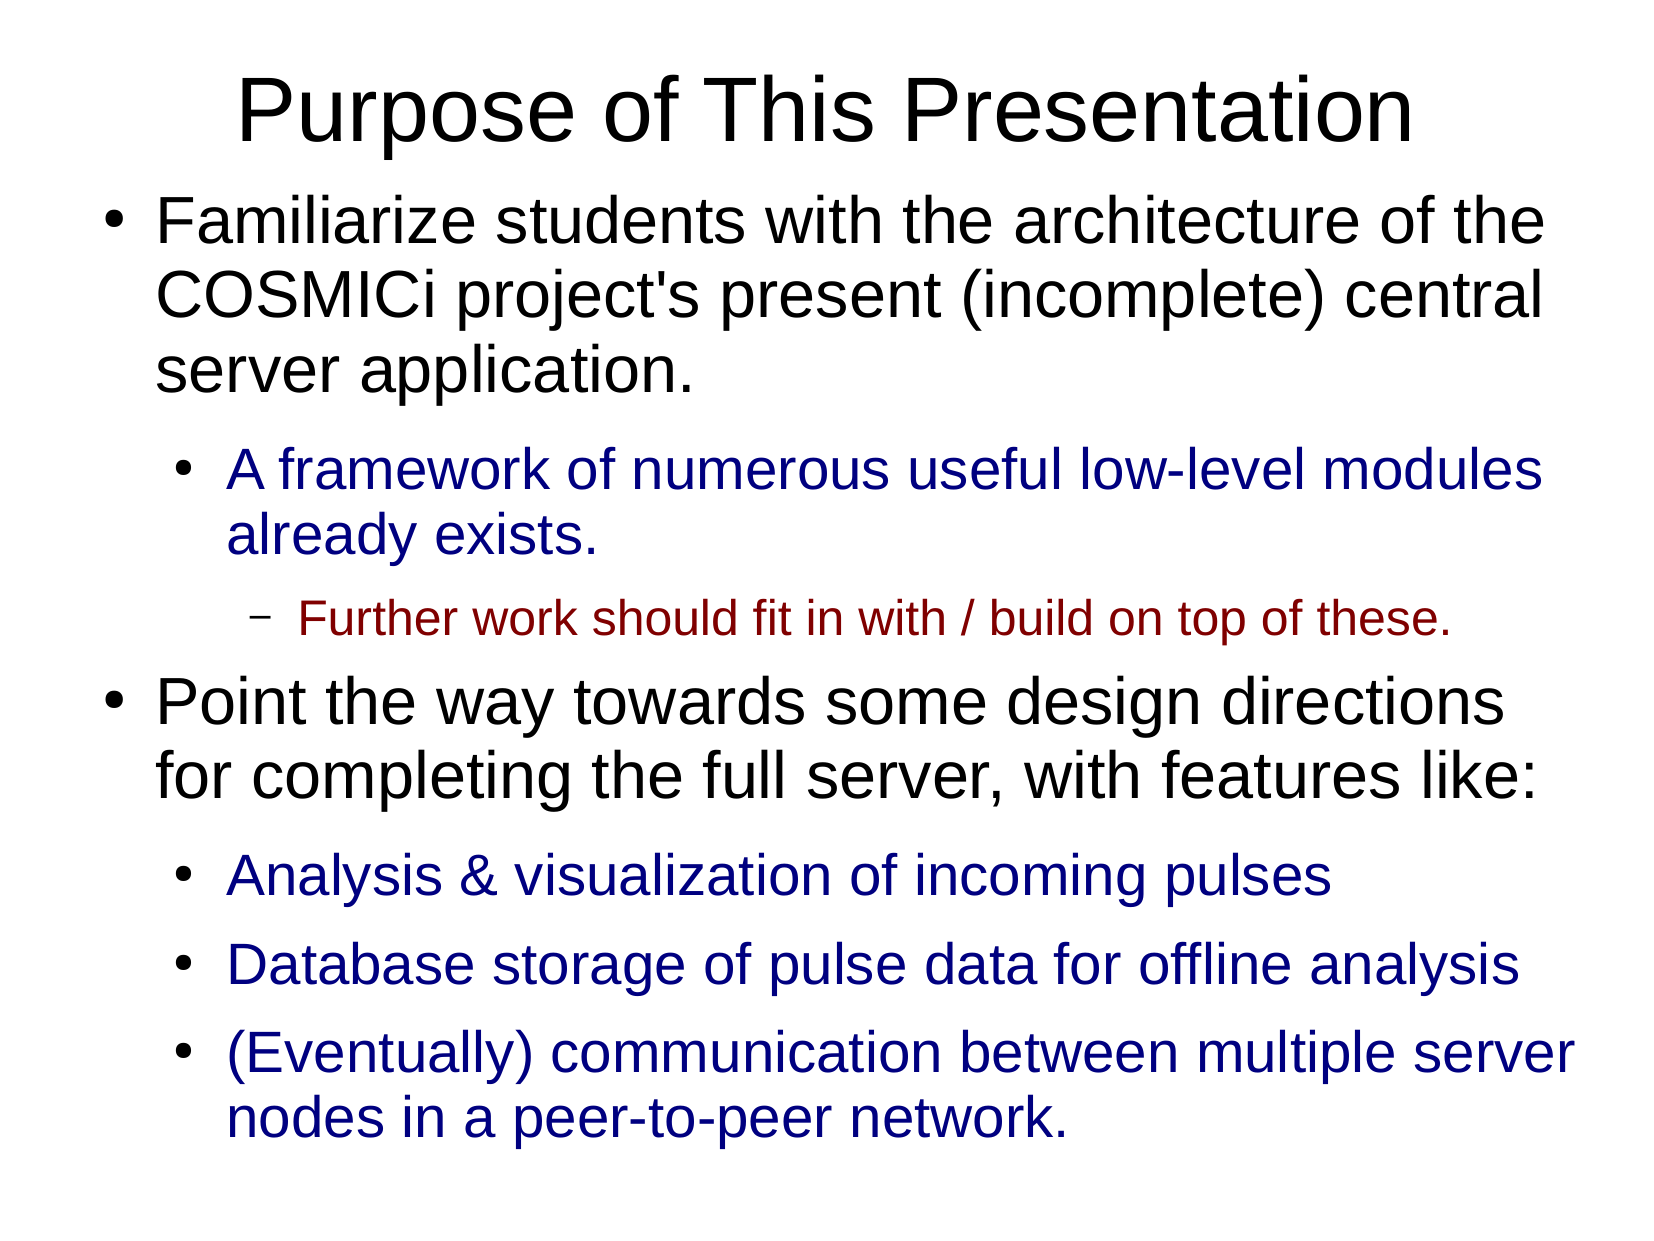

# Purpose of This Presentation
Familiarize students with the architecture of the COSMICi project's present (incomplete) central server application.
A framework of numerous useful low-level modules already exists.
Further work should fit in with / build on top of these.
Point the way towards some design directions for completing the full server, with features like:
Analysis & visualization of incoming pulses
Database storage of pulse data for offline analysis
(Eventually) communication between multiple server nodes in a peer-to-peer network.